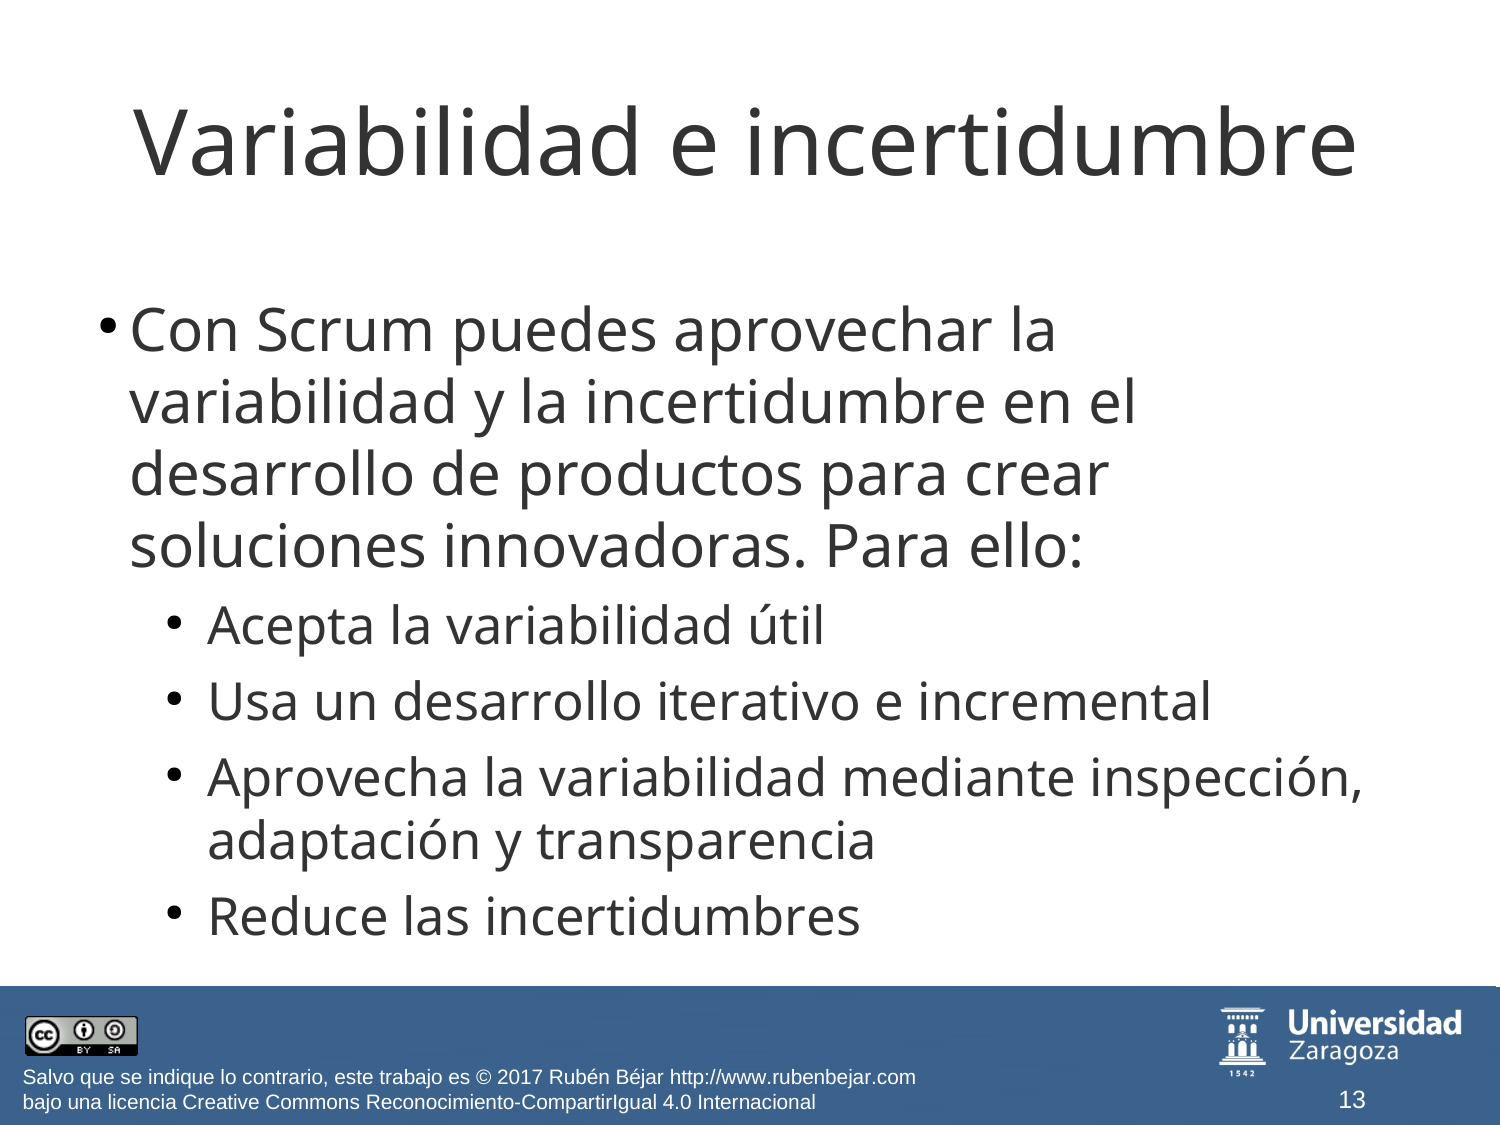

# Variabilidad e incertidumbre
Con Scrum puedes aprovechar la variabilidad y la incertidumbre en el desarrollo de productos para crear soluciones innovadoras. Para ello:
Acepta la variabilidad útil
Usa un desarrollo iterativo e incremental
Aprovecha la variabilidad mediante inspección, adaptación y transparencia
Reduce las incertidumbres